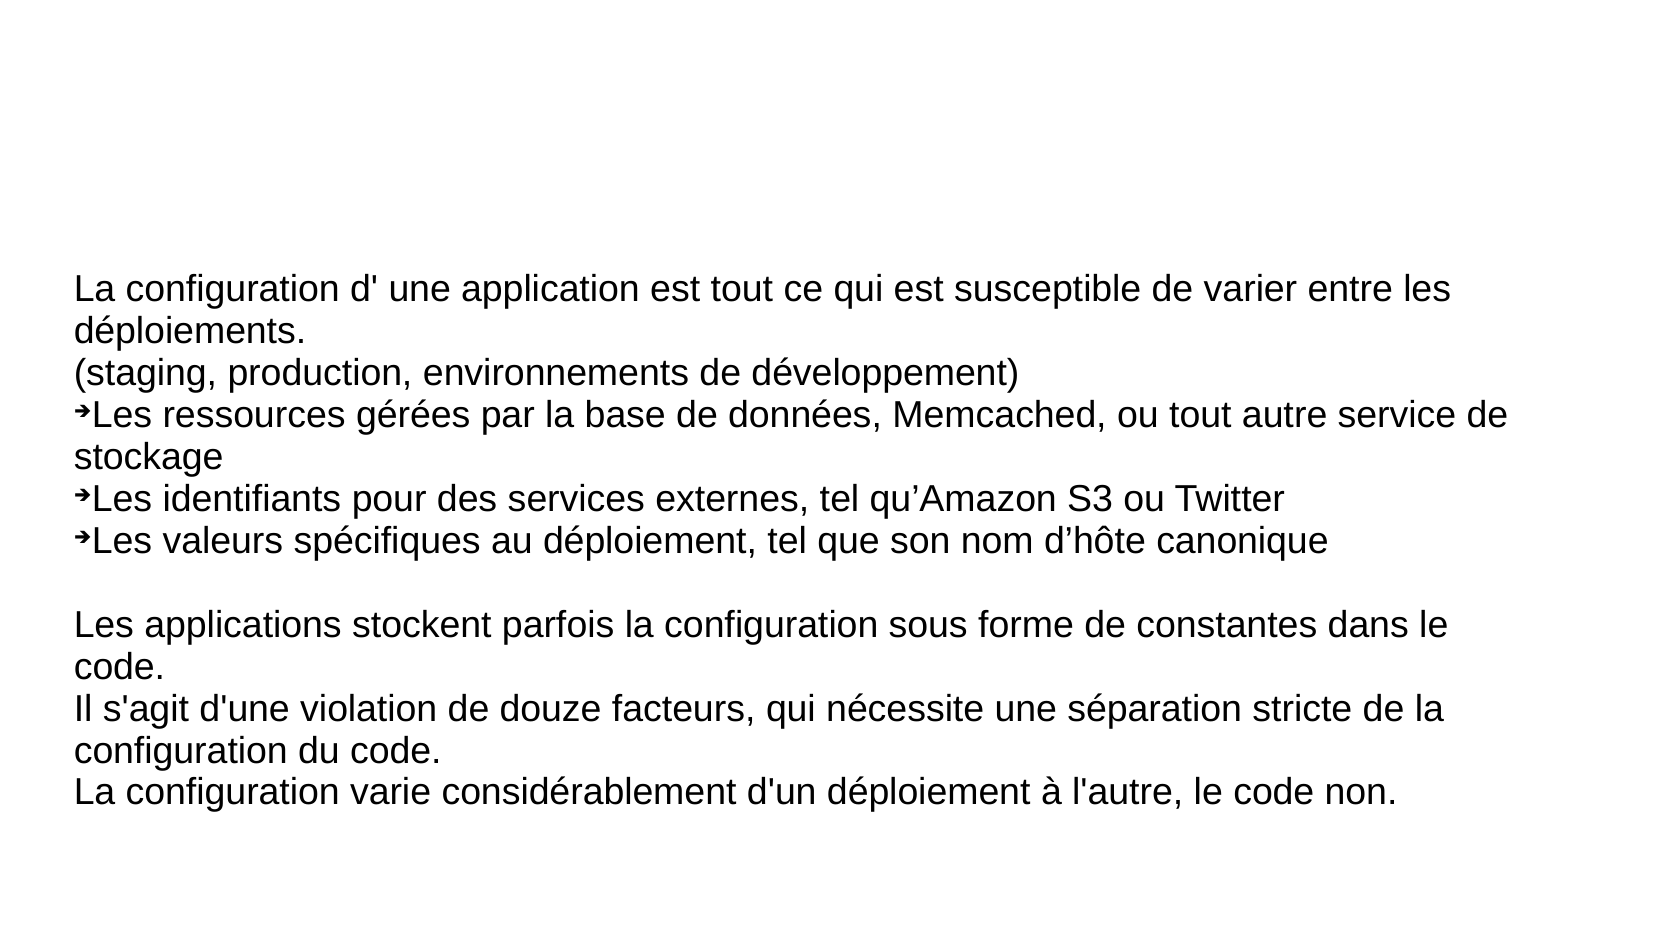

# III. Configuration
La configuration d' une application est tout ce qui est susceptible de varier entre les déploiements.
(staging, production, environnements de développement)
Les ressources gérées par la base de données, Memcached, ou tout autre service de stockage
Les identifiants pour des services externes, tel qu’Amazon S3 ou Twitter
Les valeurs spécifiques au déploiement, tel que son nom d’hôte canonique
Les applications stockent parfois la configuration sous forme de constantes dans le code.
Il s'agit d'une violation de douze facteurs, qui nécessite une séparation stricte de la configuration du code.
La configuration varie considérablement d'un déploiement à l'autre, le code non.